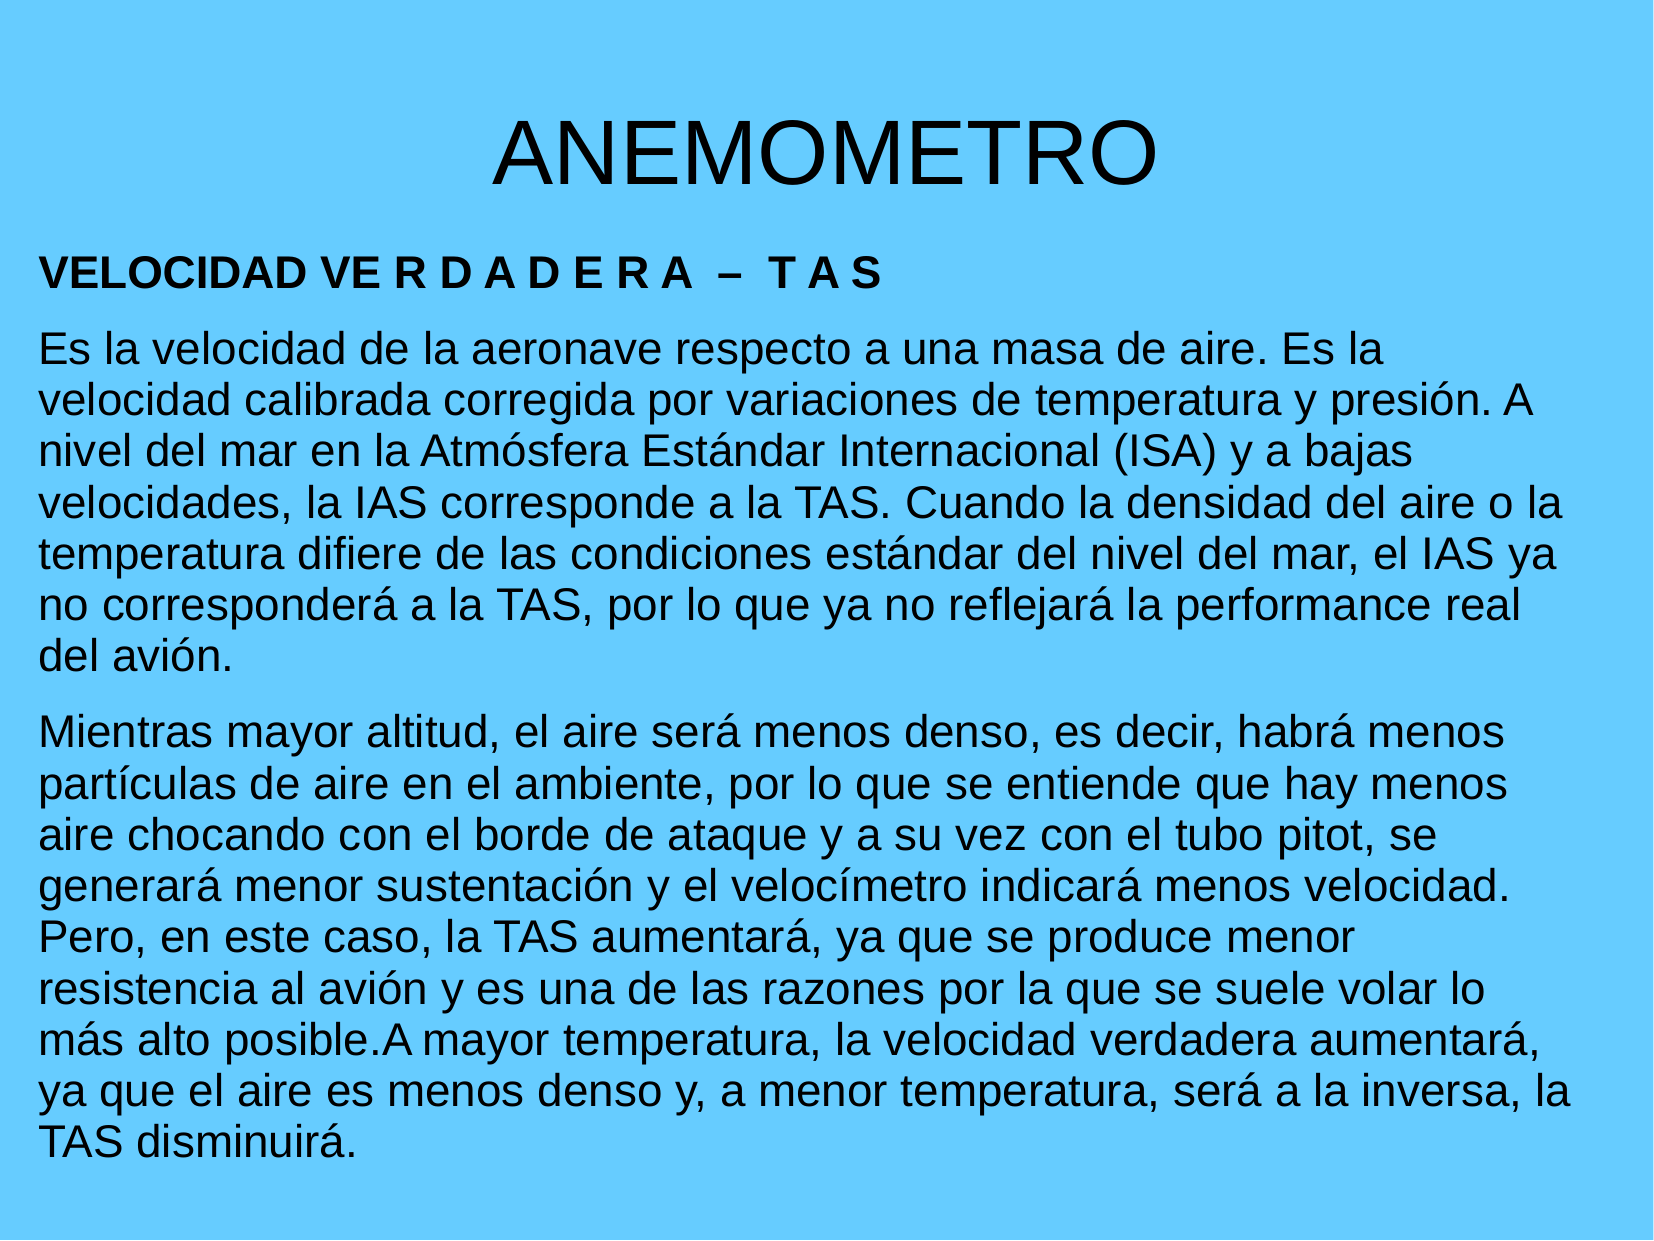

# ANEMOMETRO
VELOCIDAD VE R D A D E R A – T A S
Es la velocidad de la aeronave respecto a una masa de aire. Es la velocidad calibrada corregida por variaciones de temperatura y presión. A nivel del mar en la Atmósfera Estándar Internacional (ISA) y a bajas velocidades, la IAS corresponde a la TAS. Cuando la densidad del aire o la temperatura difiere de las condiciones estándar del nivel del mar, el IAS ya no corresponderá a la TAS, por lo que ya no reflejará la performance real del avión.
Mientras mayor altitud, el aire será menos denso, es decir, habrá menos partículas de aire en el ambiente, por lo que se entiende que hay menos aire chocando con el borde de ataque y a su vez con el tubo pitot, se generará menor sustentación y el velocímetro indicará menos velocidad. Pero, en este caso, la TAS aumentará, ya que se produce menor resistencia al avión y es una de las razones por la que se suele volar lo más alto posible.A mayor temperatura, la velocidad verdadera aumentará, ya que el aire es menos denso y, a menor temperatura, será a la inversa, la TAS disminuirá.